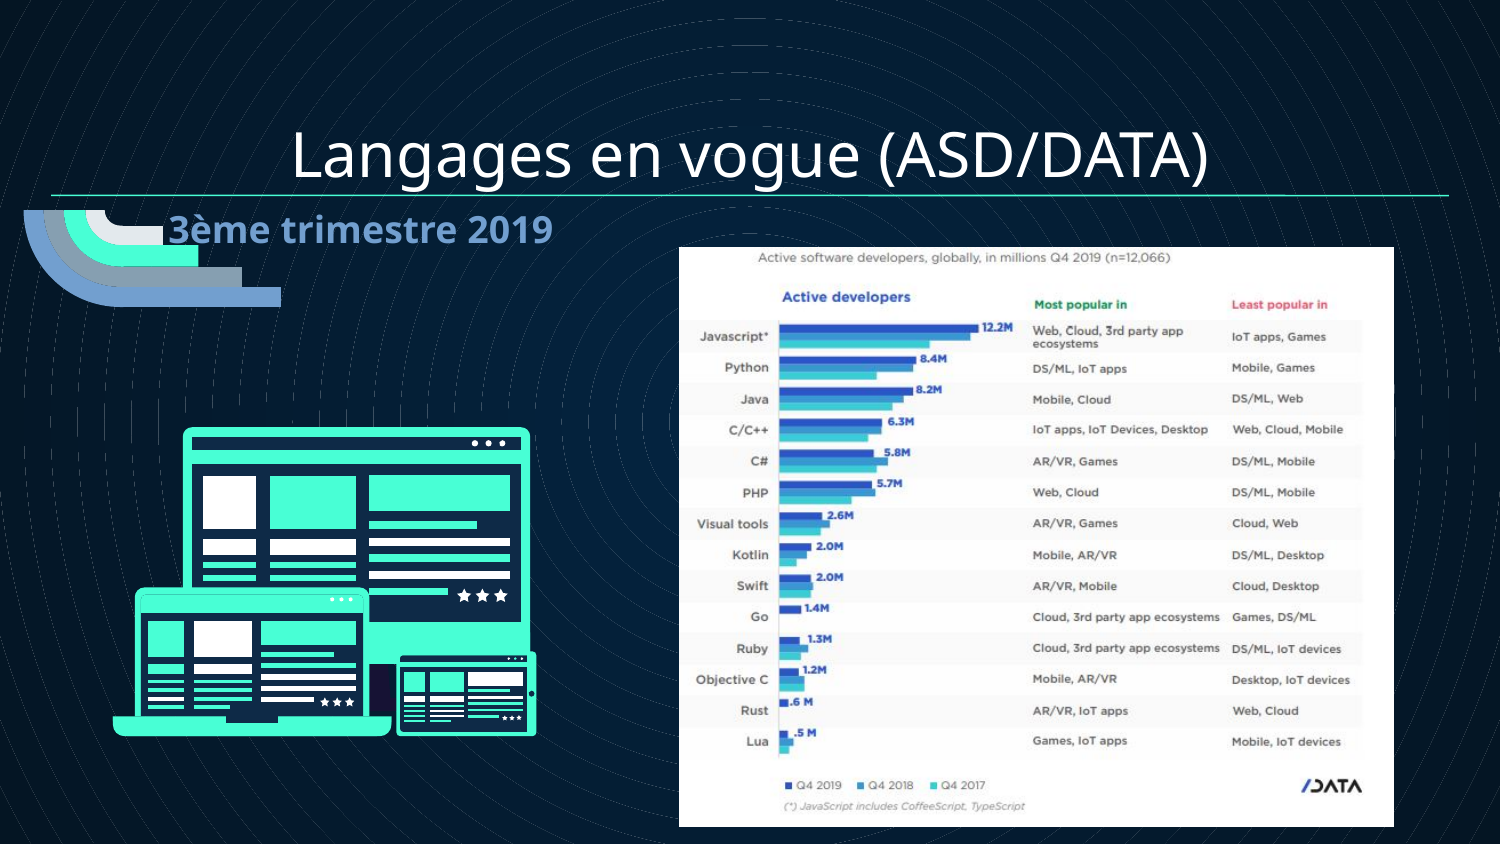

# Langages en vogue (ASD/DATA)
3ème trimestre 2019